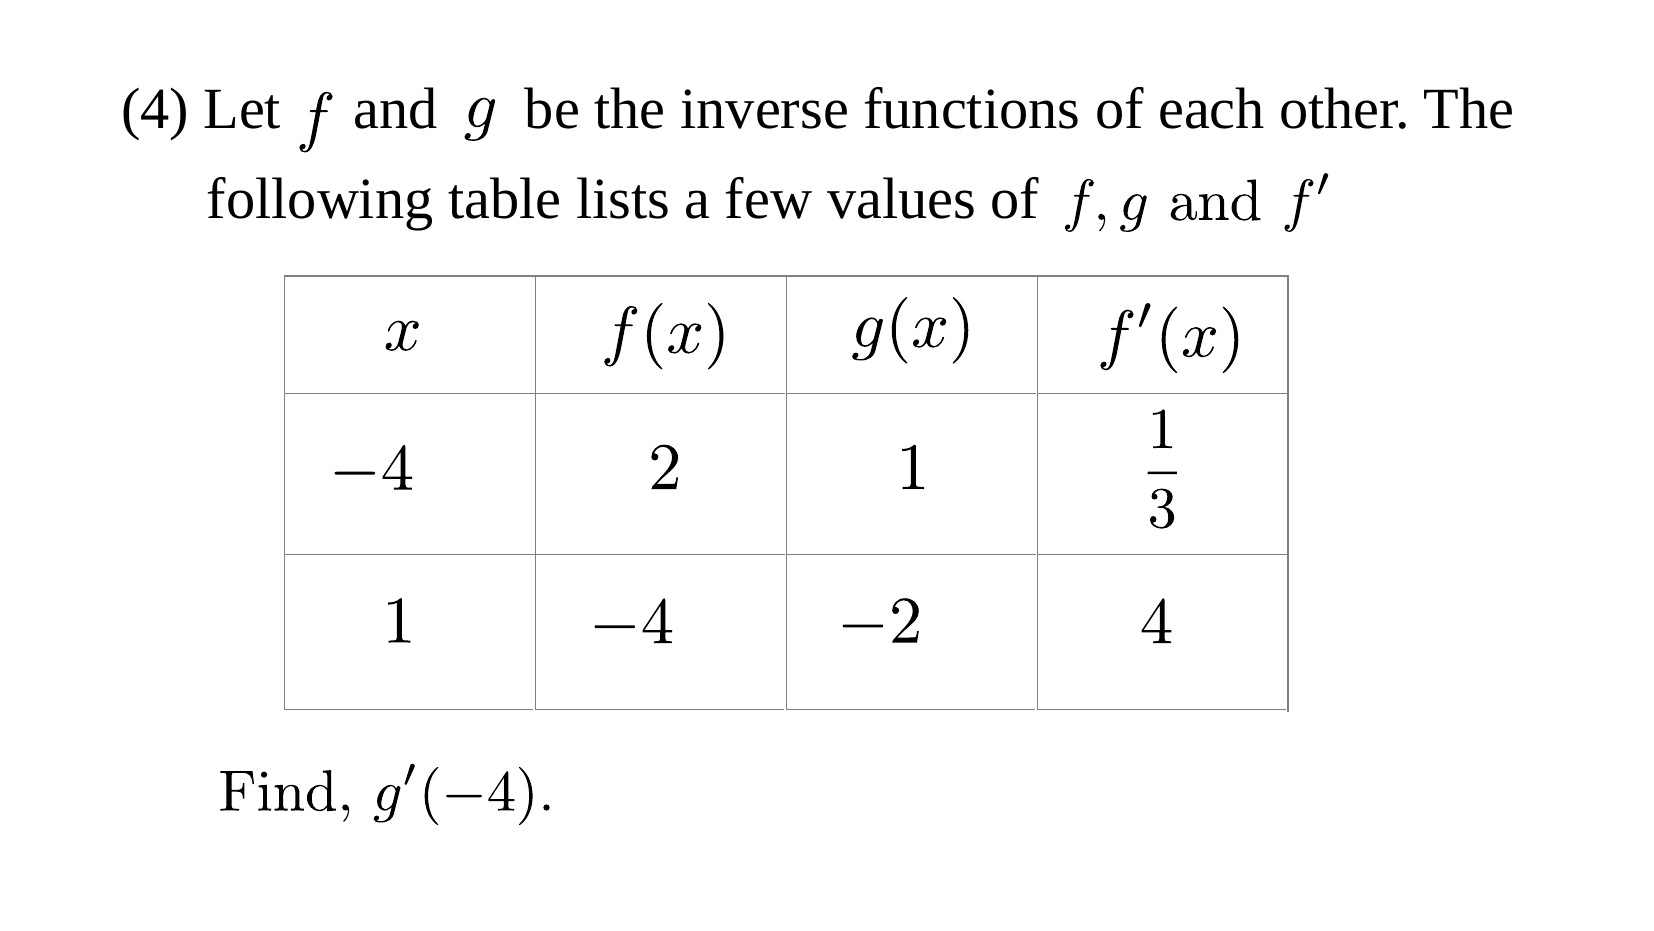

# (4) Let and be the inverse functions of each other. The following table lists a few values of
| | | | |
| --- | --- | --- | --- |
| | | | |
| | | | |